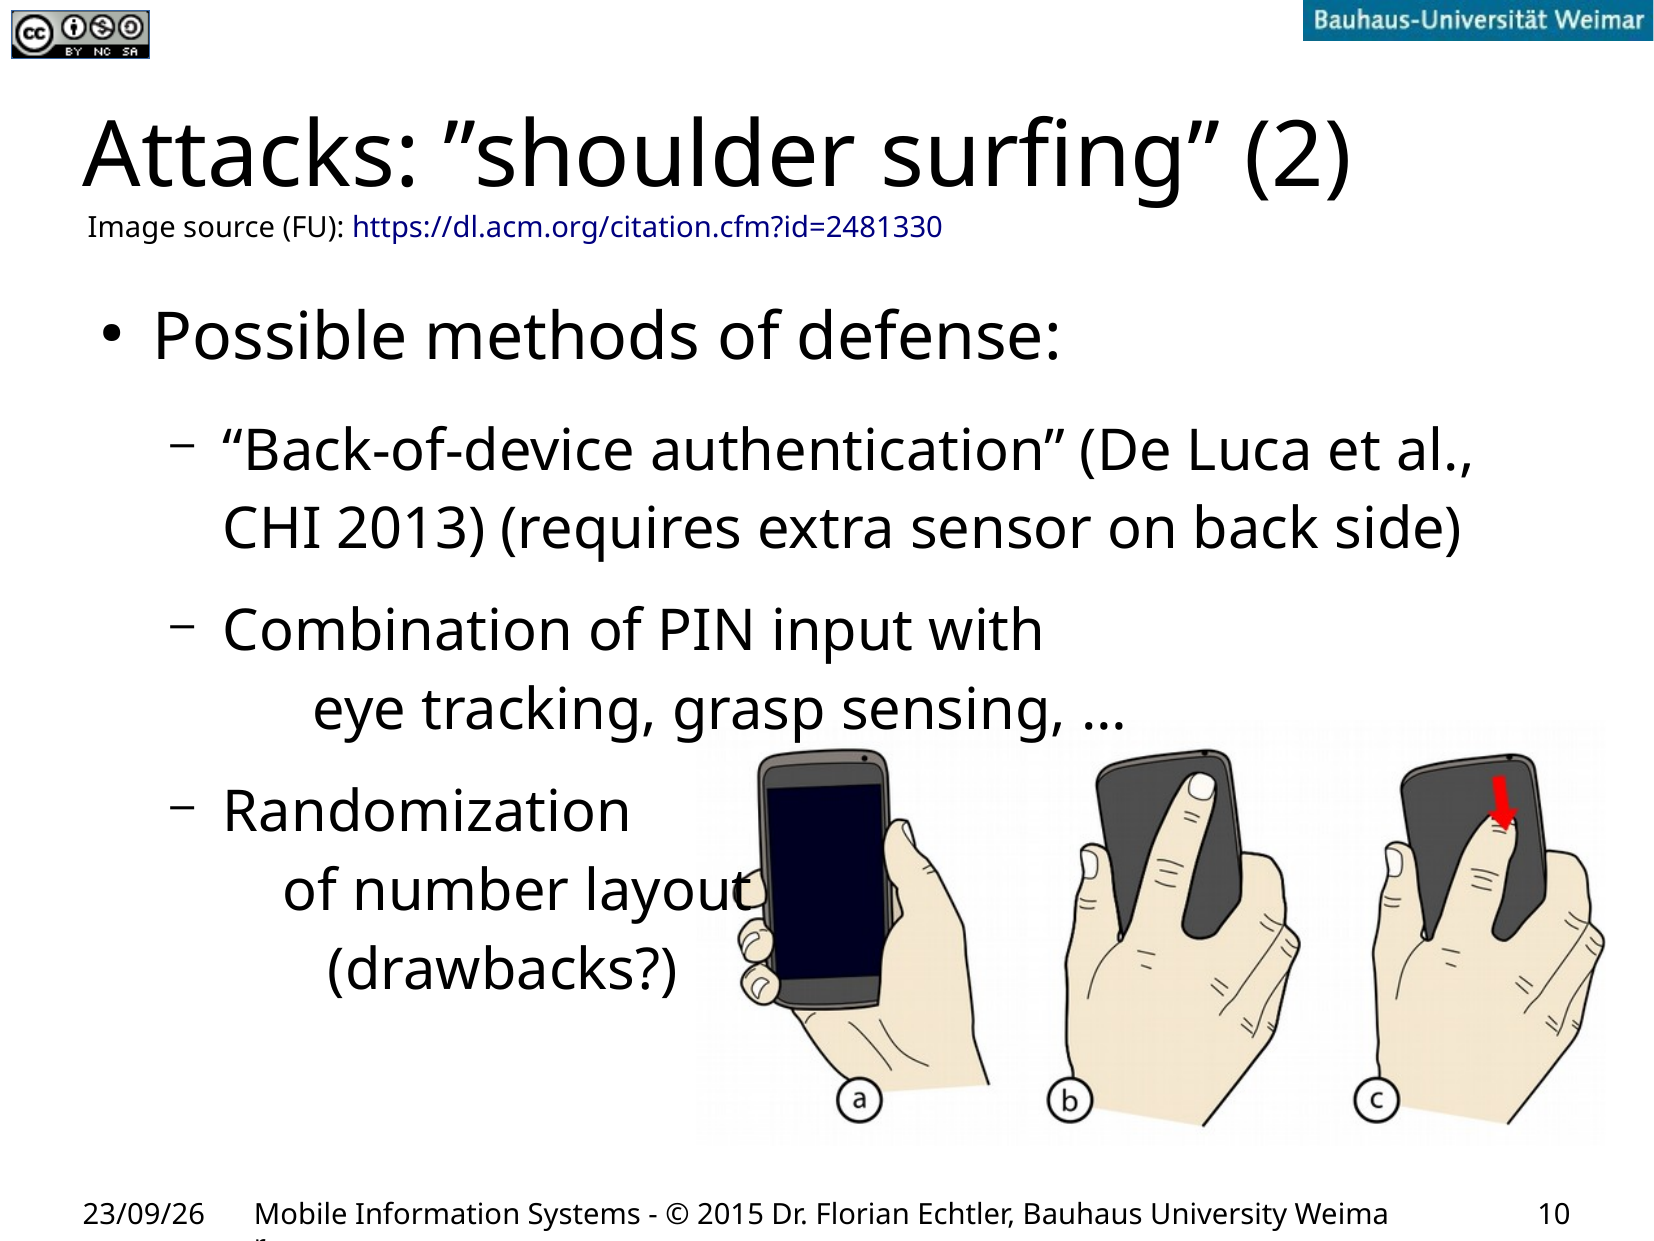

# Attacks: ”shoulder surfing” (2)
Image source (FU): https://dl.acm.org/citation.cfm?id=2481330
Possible methods of defense:
“Back-of-device authentication” (De Luca et al., CHI 2013) (requires extra sensor on back side)
Combination of PIN input with eye tracking, grasp sensing, …
Randomization of number layout (drawbacks?)
Mobile Information Systems - © 2015 Dr. Florian Echtler, Bauhaus University Weimar
10